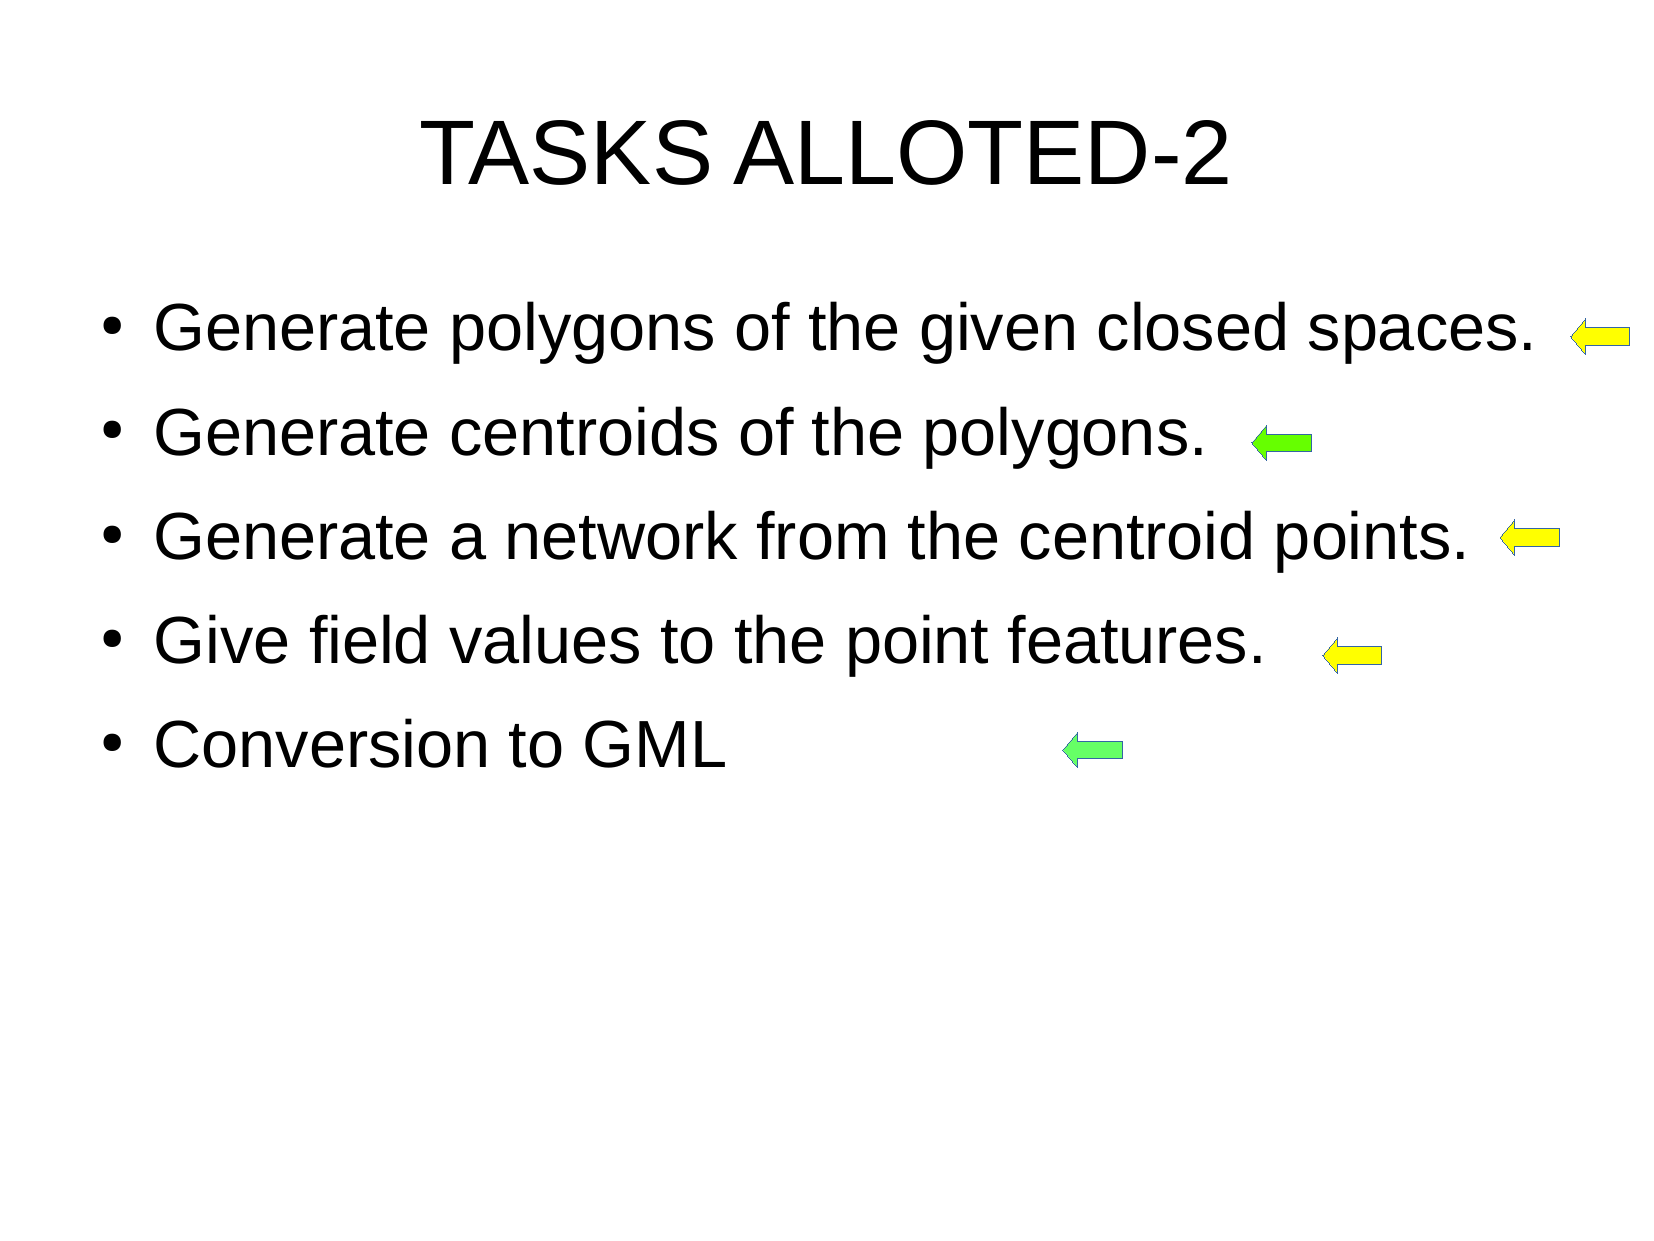

# TASKS ALLOTED-2
Generate polygons of the given closed spaces.
Generate centroids of the polygons.
Generate a network from the centroid points.
Give field values to the point features.
Conversion to GML